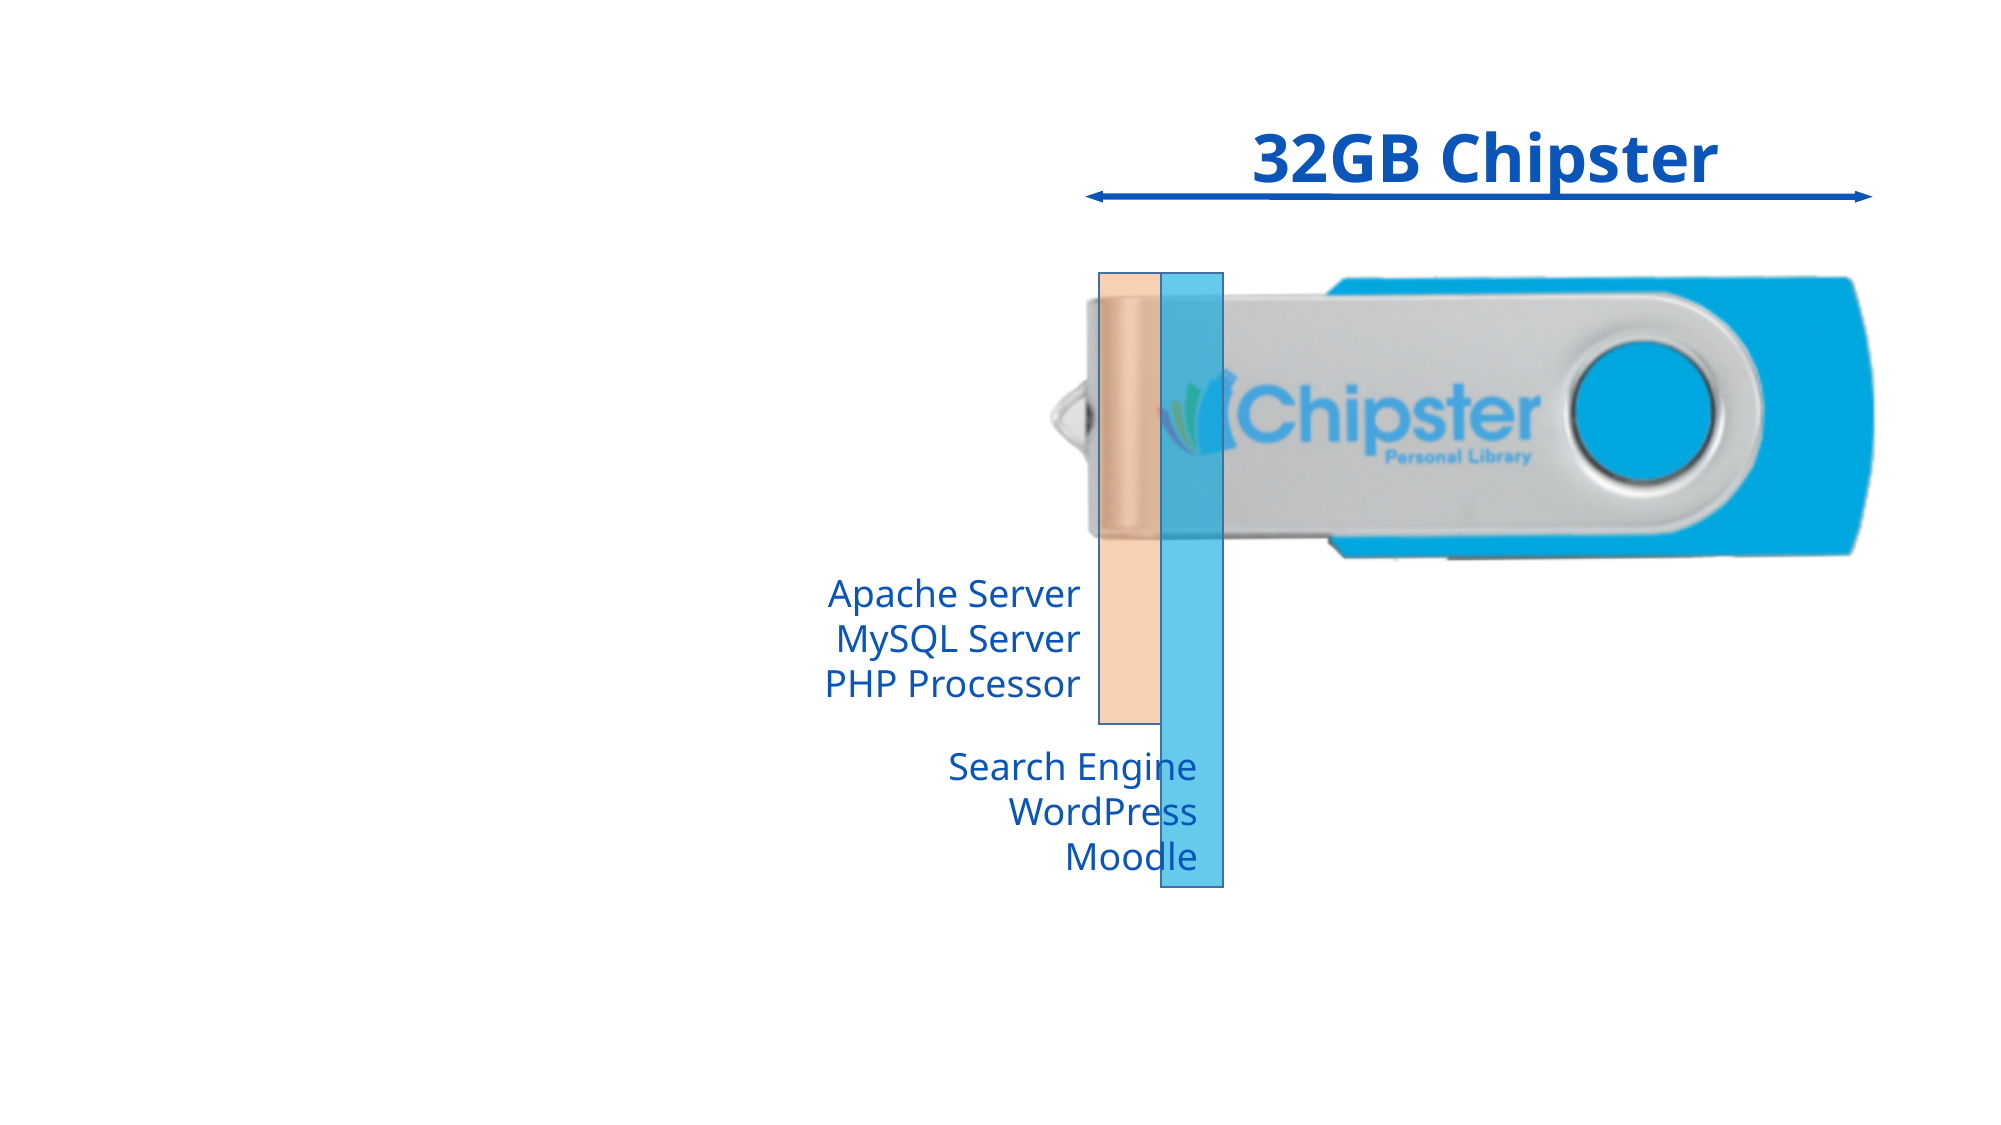

32GB Chipster
Apache Server
MySQL Server
PHP Processor
Search Engine
WordPress
Moodle